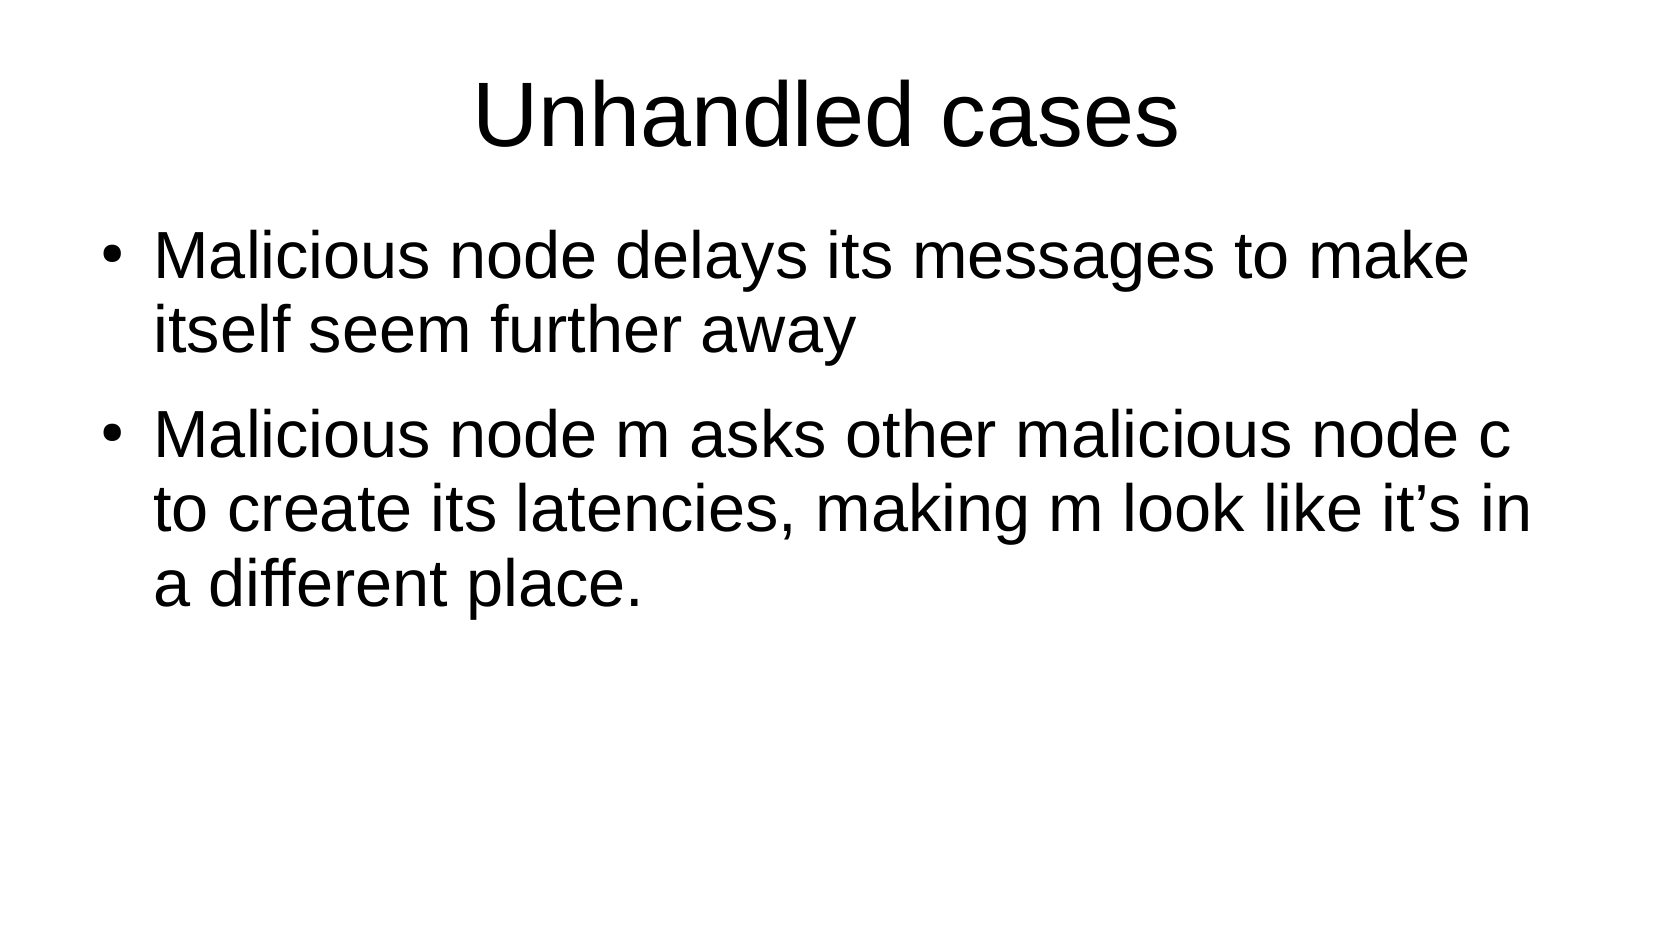

# Unhandled cases
Malicious node delays its messages to make itself seem further away
Malicious node m asks other malicious node c to create its latencies, making m look like it’s in a different place.